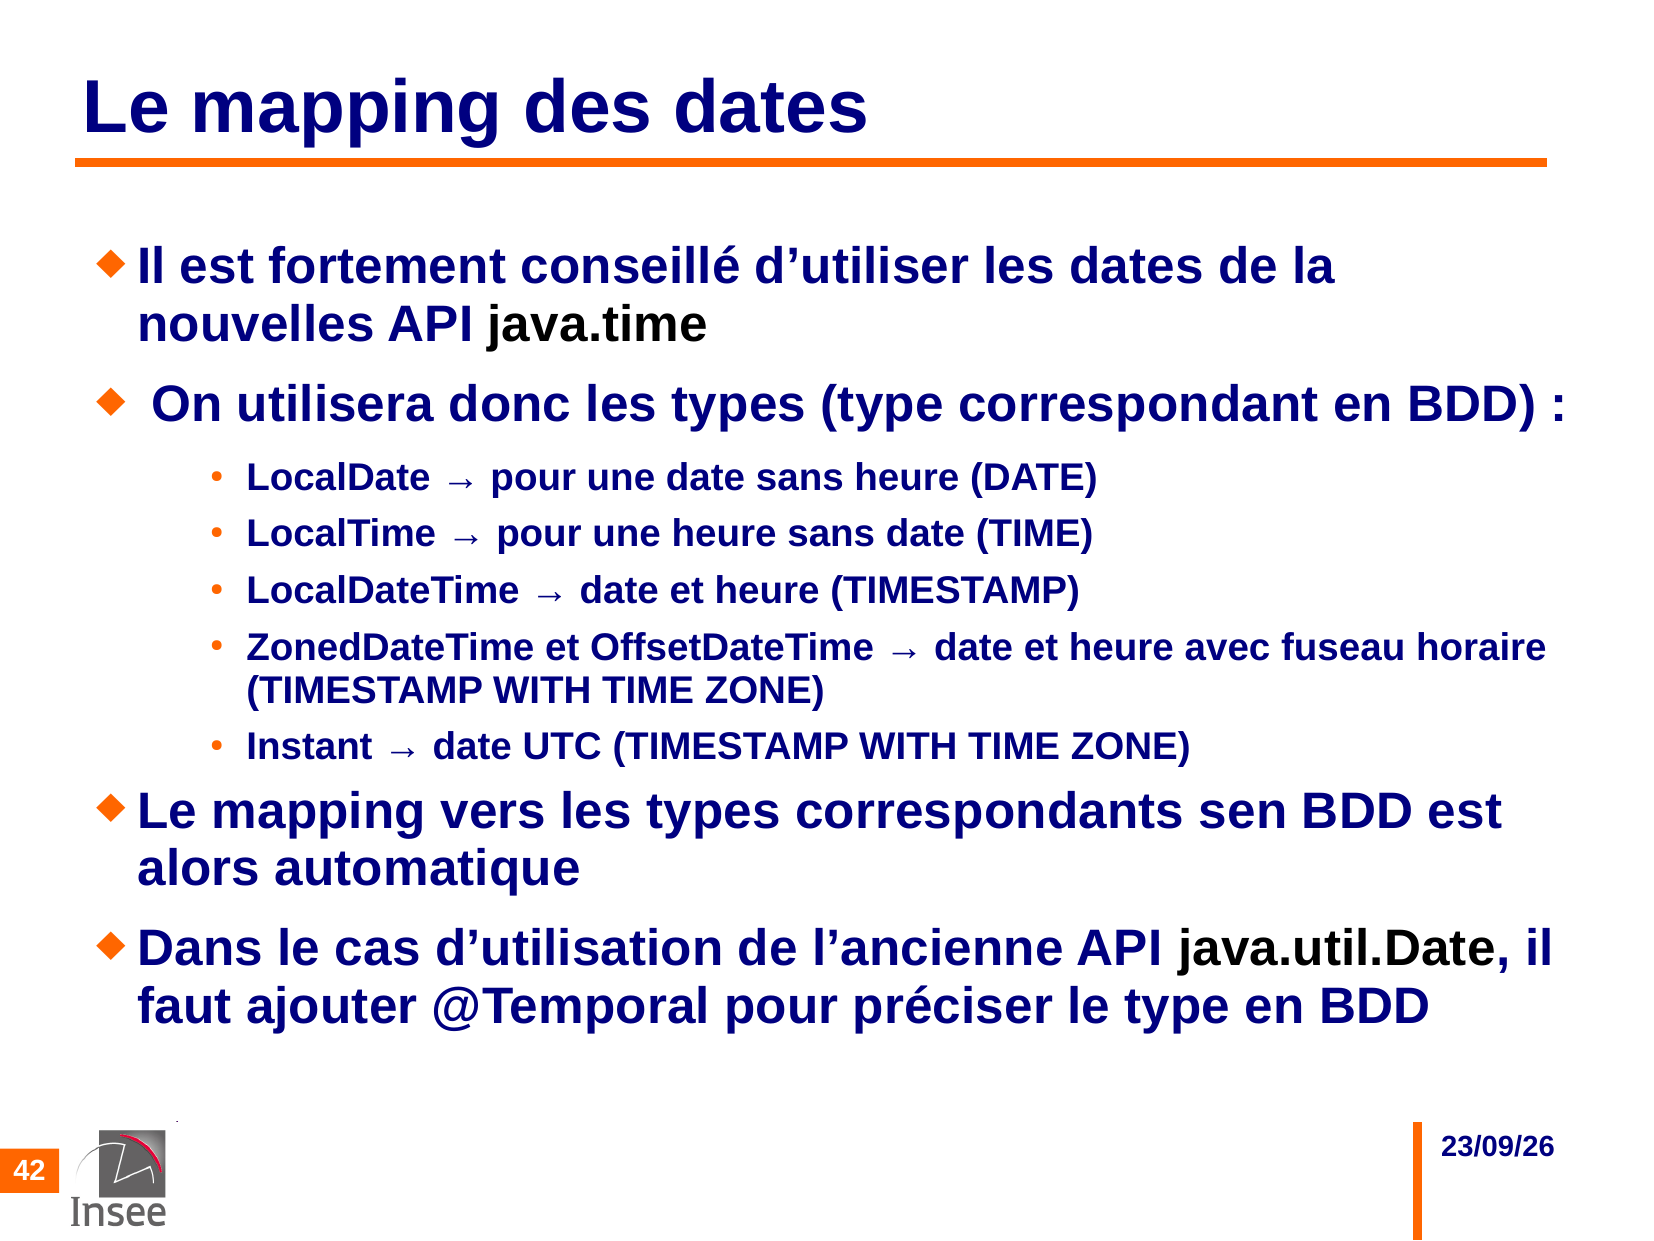

# Le mapping des dates
Il est fortement conseillé d’utiliser les dates de la nouvelles API java.time
 On utilisera donc les types (type correspondant en BDD) :
LocalDate → pour une date sans heure (DATE)
LocalTime → pour une heure sans date (TIME)
LocalDateTime → date et heure (TIMESTAMP)
ZonedDateTime et OffsetDateTime → date et heure avec fuseau horaire (TIMESTAMP WITH TIME ZONE)
Instant → date UTC (TIMESTAMP WITH TIME ZONE)
Le mapping vers les types correspondants sen BDD est alors automatique
Dans le cas d’utilisation de l’ancienne API java.util.Date, il faut ajouter @Temporal pour préciser le type en BDD
42